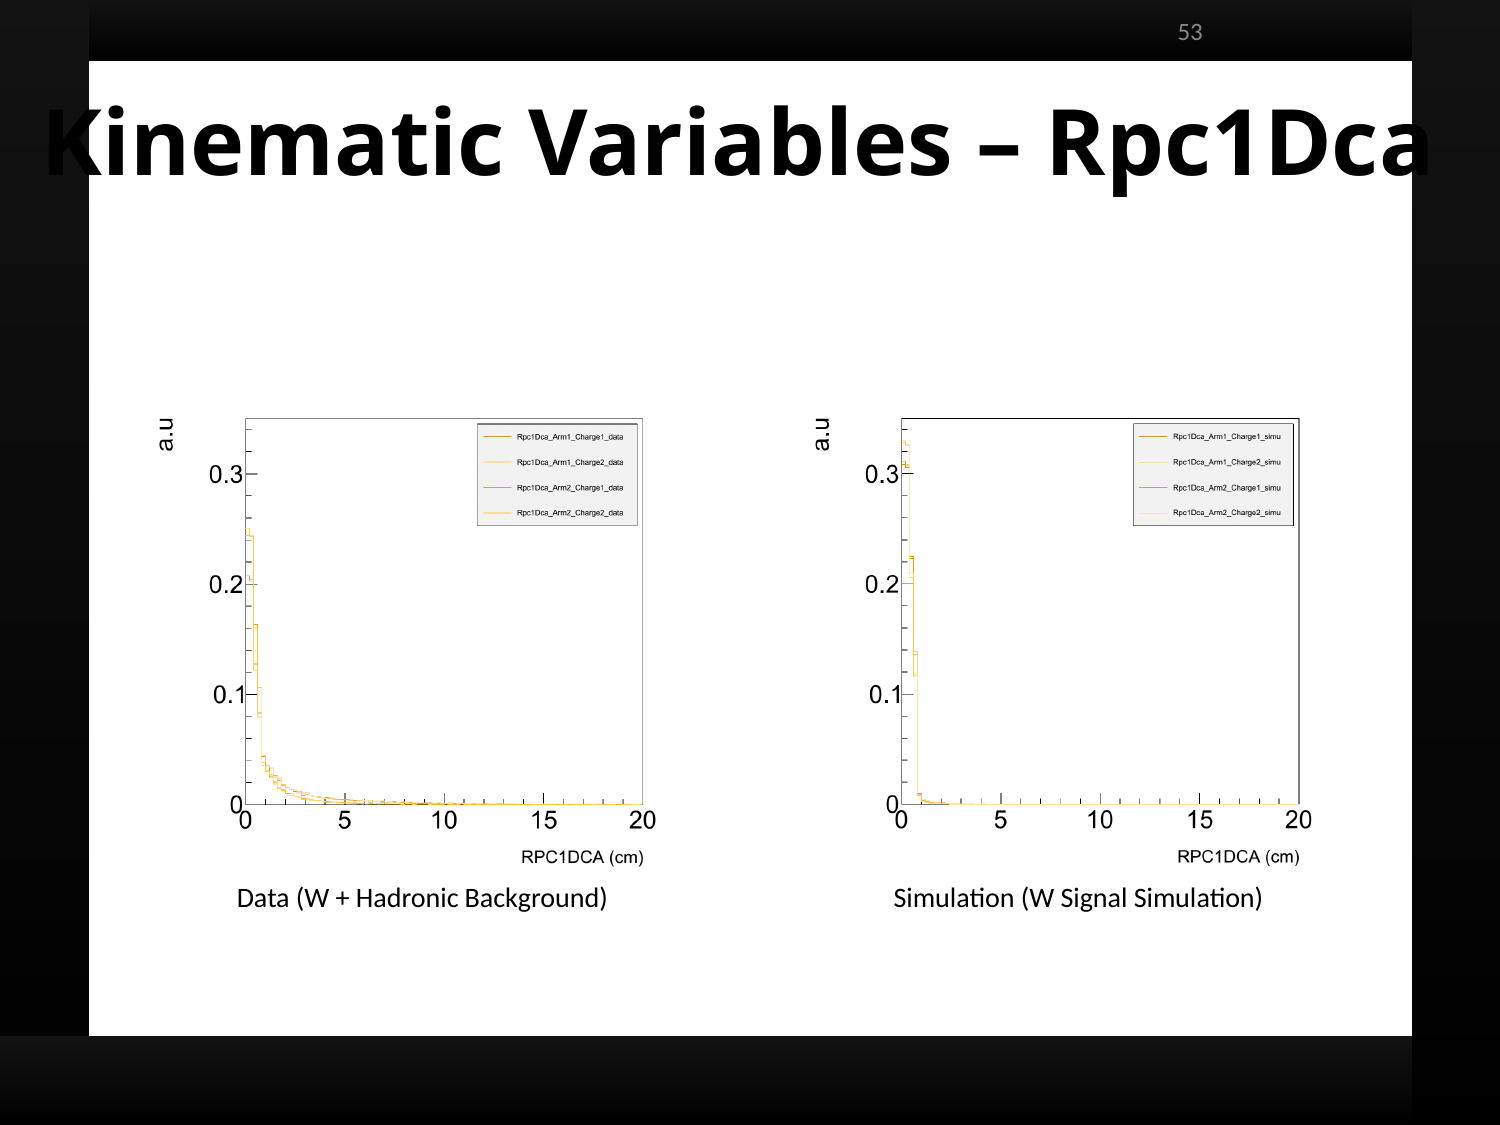

53
# Kinematic Variables – Rpc1Dca
Data (W + Hadronic Background)
Simulation (W Signal Simulation)